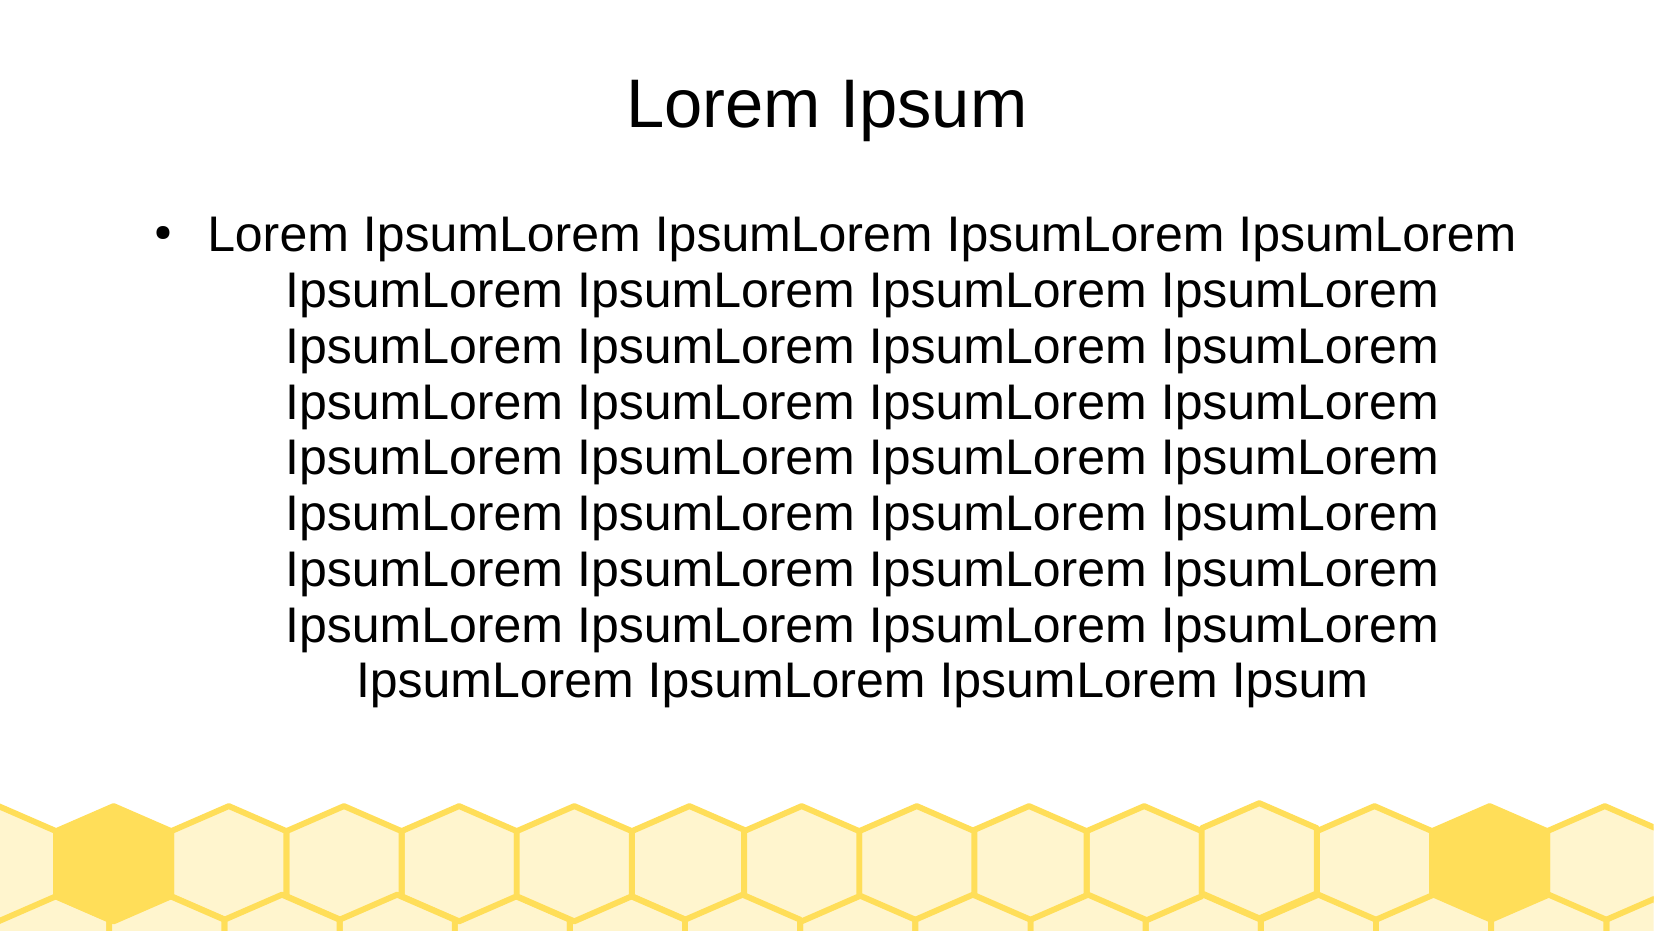

# Lorem Ipsum
Lorem IpsumLorem IpsumLorem IpsumLorem IpsumLorem IpsumLorem IpsumLorem IpsumLorem IpsumLorem IpsumLorem IpsumLorem IpsumLorem IpsumLorem IpsumLorem IpsumLorem IpsumLorem IpsumLorem IpsumLorem IpsumLorem IpsumLorem IpsumLorem IpsumLorem IpsumLorem IpsumLorem IpsumLorem IpsumLorem IpsumLorem IpsumLorem IpsumLorem IpsumLorem IpsumLorem IpsumLorem IpsumLorem IpsumLorem IpsumLorem IpsumLorem Ipsum